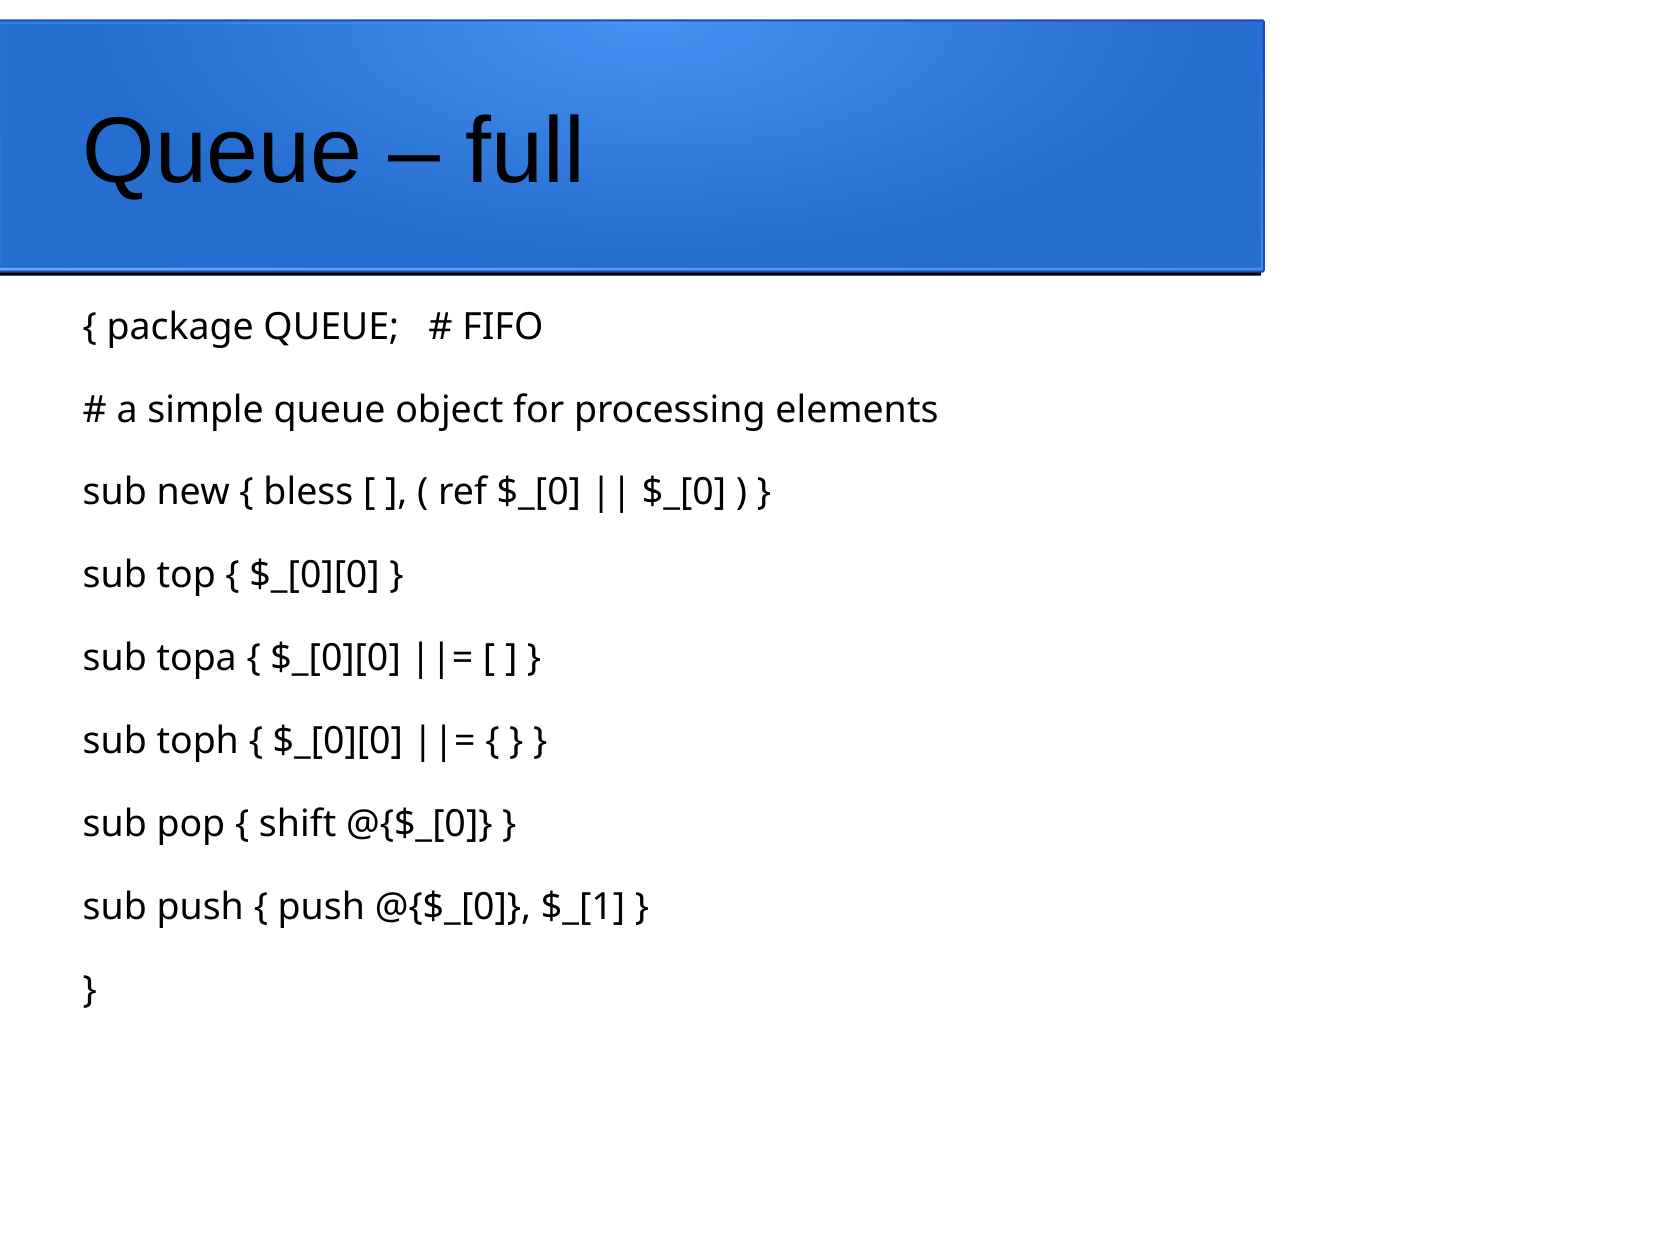

# Queue – full
{ package QUEUE; # FIFO
# a simple queue object for processing elements
sub new { bless [ ], ( ref $_[0] || $_[0] ) }
sub top { $_[0][0] }
sub topa { $_[0][0] ||= [ ] }
sub toph { $_[0][0] ||= { } }
sub pop { shift @{$_[0]} }
sub push { push @{$_[0]}, $_[1] }
}